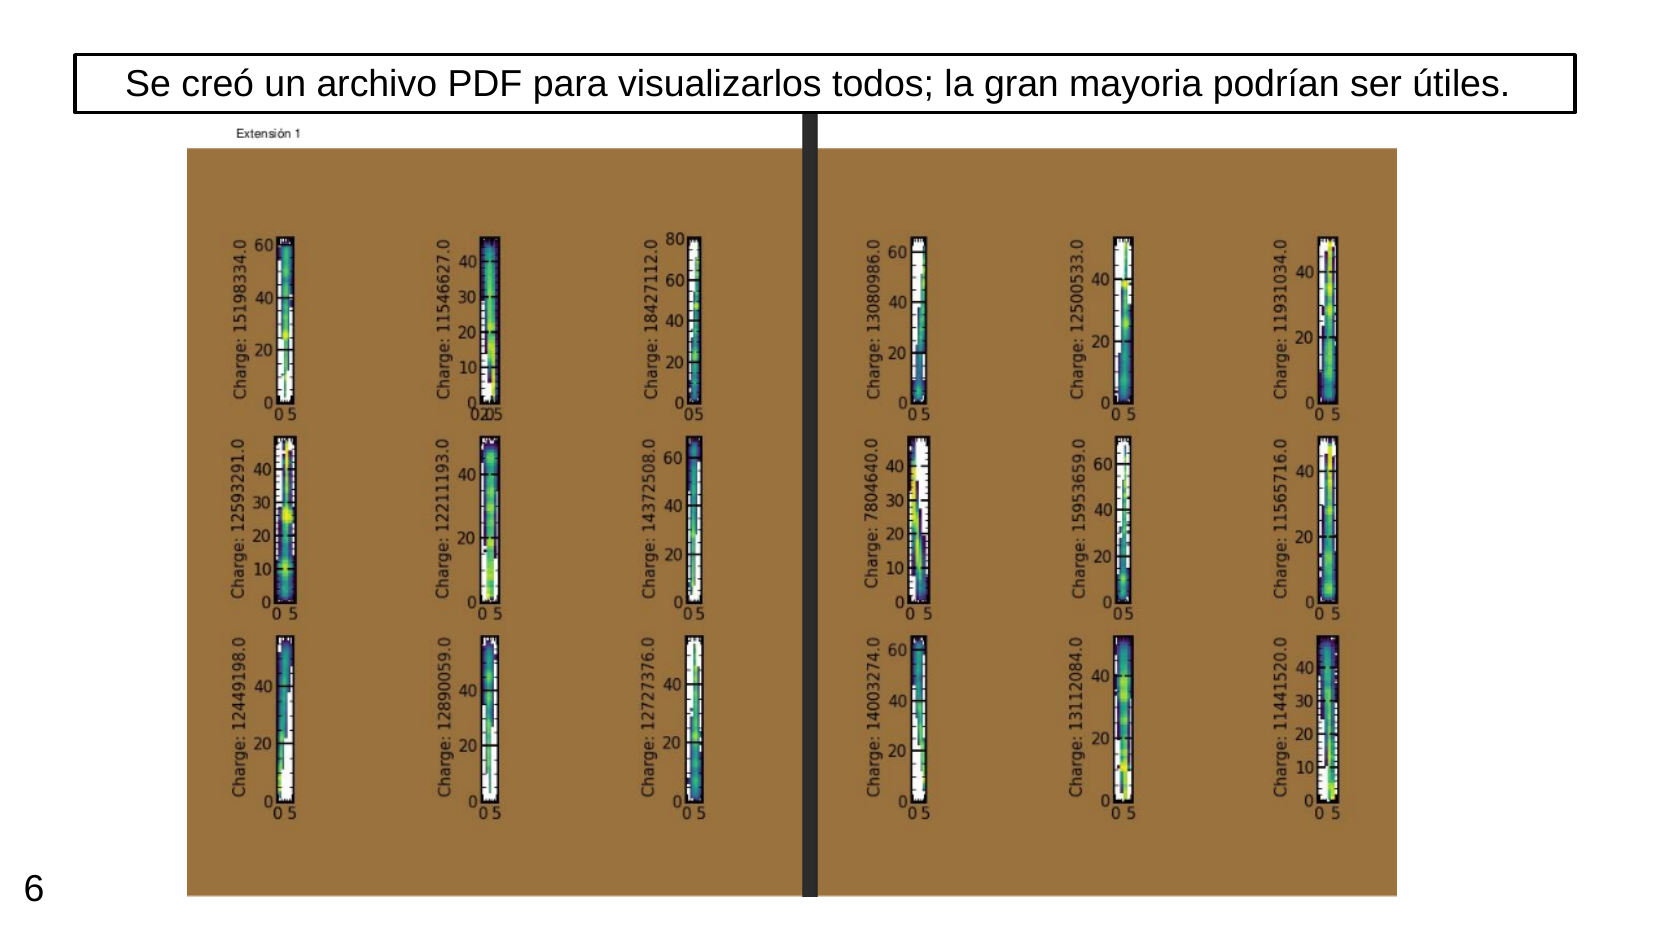

Se creó un archivo PDF para visualizarlos todos; la gran mayoria podrían ser útiles.